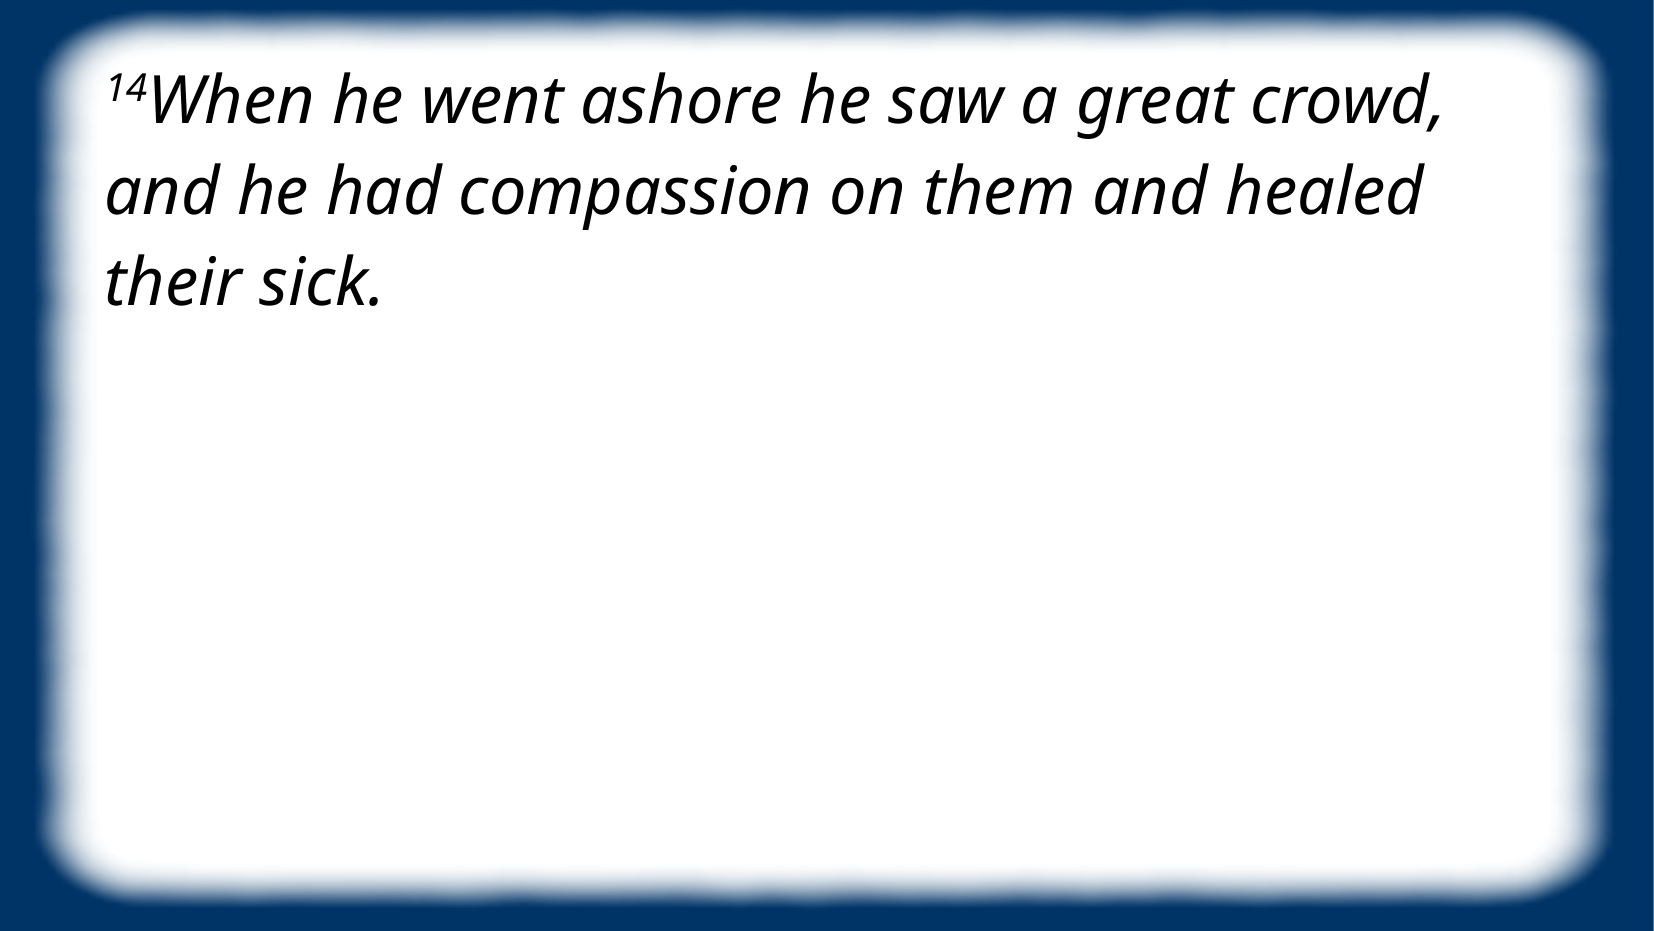

14When he went ashore he saw a great crowd, and he had compassion on them and healed their sick.